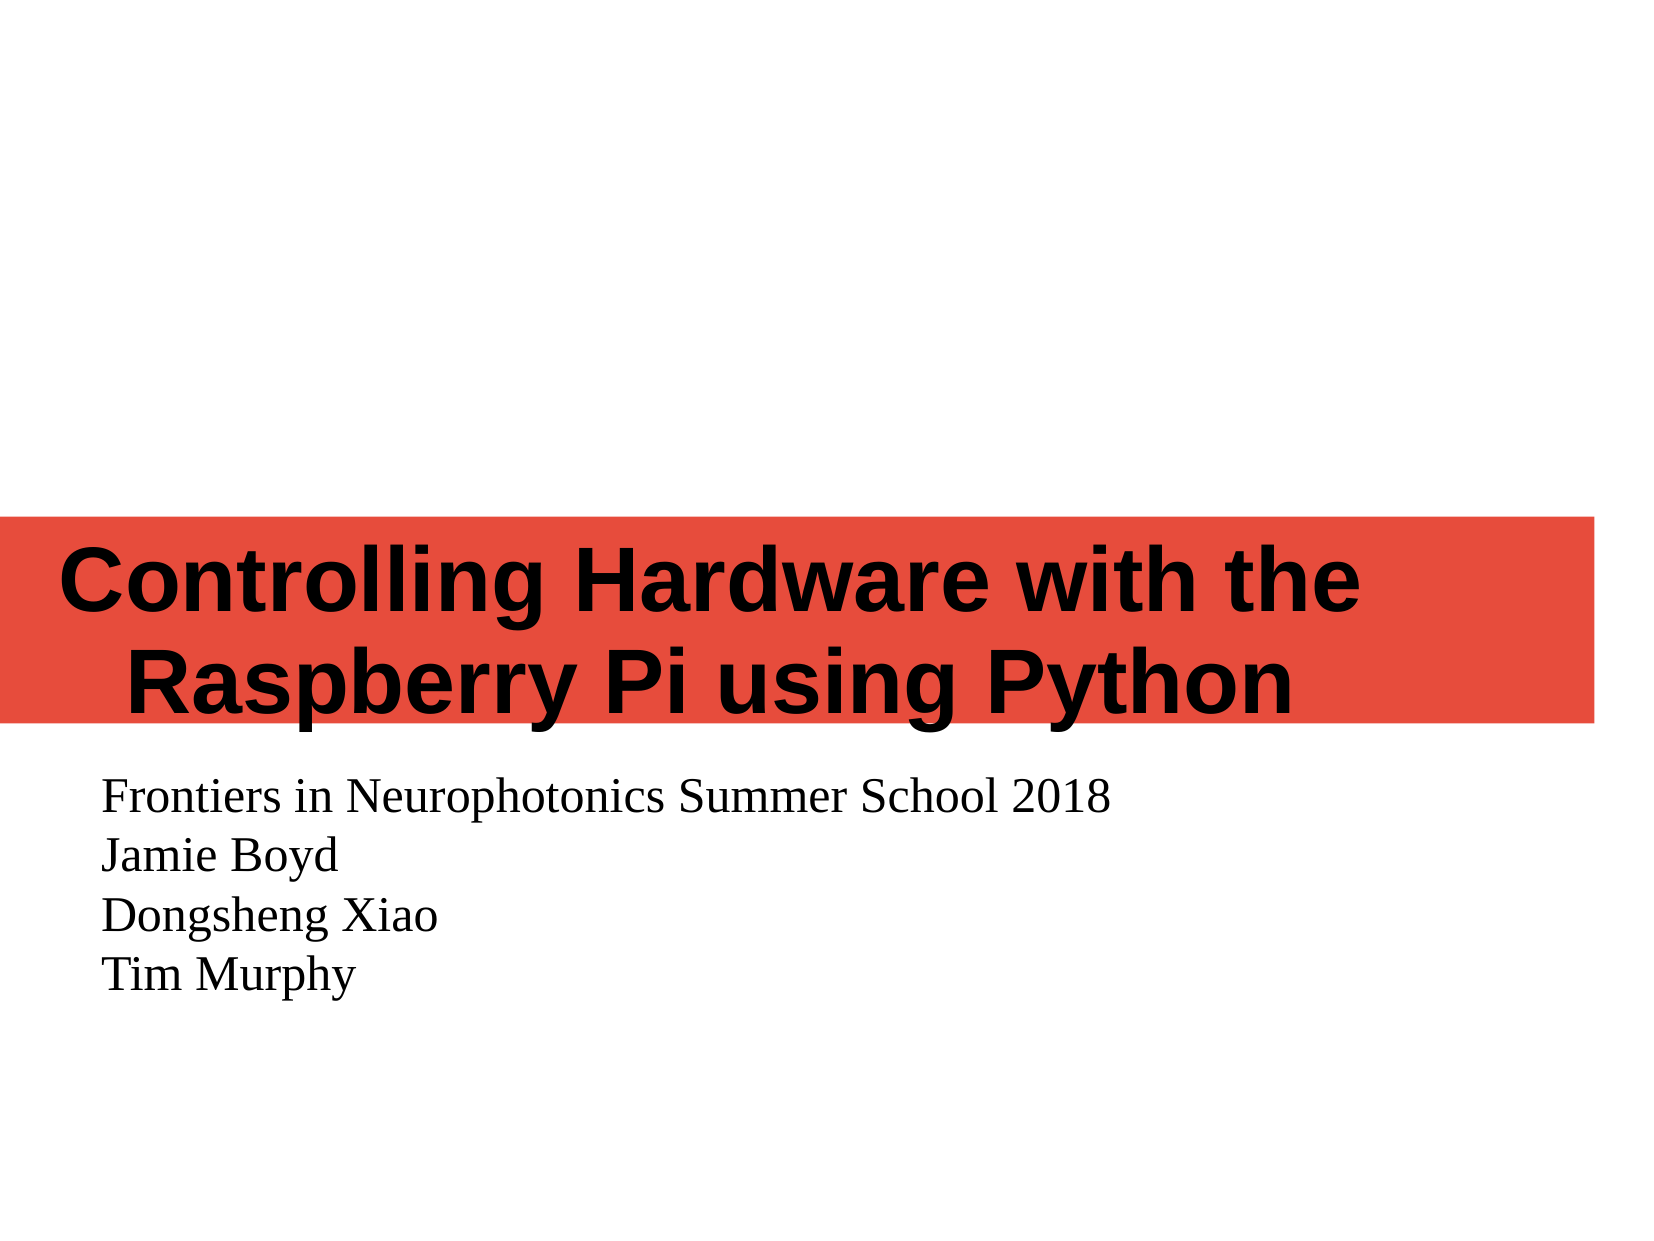

# Controlling Hardware with the Raspberry Pi using Python
Frontiers in Neurophotonics Summer School 2018
Jamie Boyd
Dongsheng Xiao
Tim Murphy